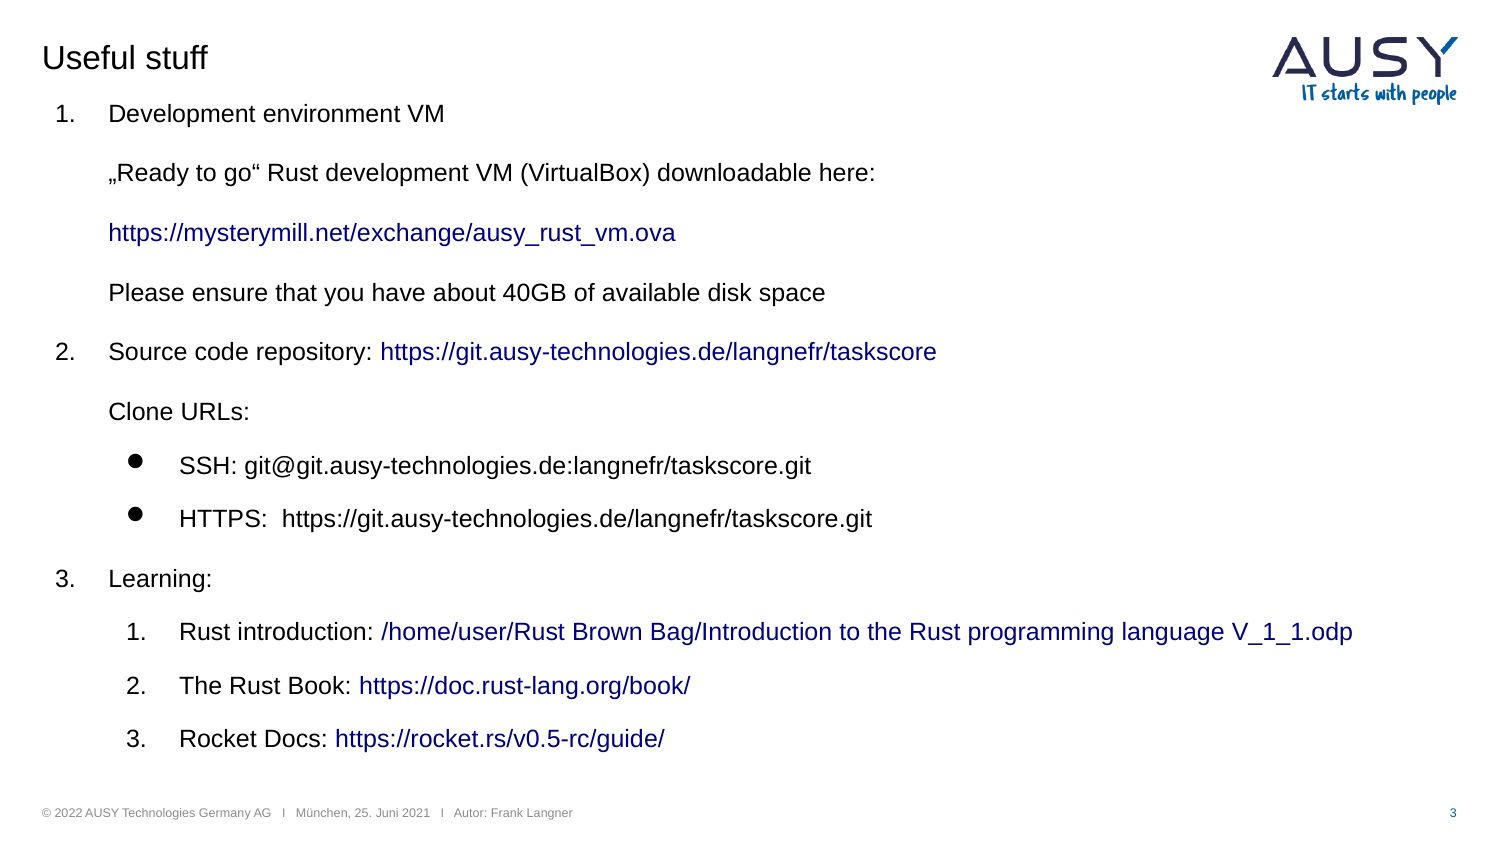

# Useful stuff
Development environment VM
„Ready to go“ Rust development VM (VirtualBox) downloadable here:
https://mysterymill.net/exchange/ausy_rust_vm.ova
Please ensure that you have about 40GB of available disk space
Source code repository: https://git.ausy-technologies.de/langnefr/taskscore
Clone URLs:
SSH: git@git.ausy-technologies.de:langnefr/taskscore.git
HTTPS: https://git.ausy-technologies.de/langnefr/taskscore.git
Learning:
Rust introduction: /home/user/Rust Brown Bag/Introduction to the Rust programming language V_1_1.odp
The Rust Book: https://doc.rust-lang.org/book/
Rocket Docs: https://rocket.rs/v0.5-rc/guide/
© 2022 AUSY Technologies Germany AG I München, 25. Juni 2021 I Autor: Frank Langner